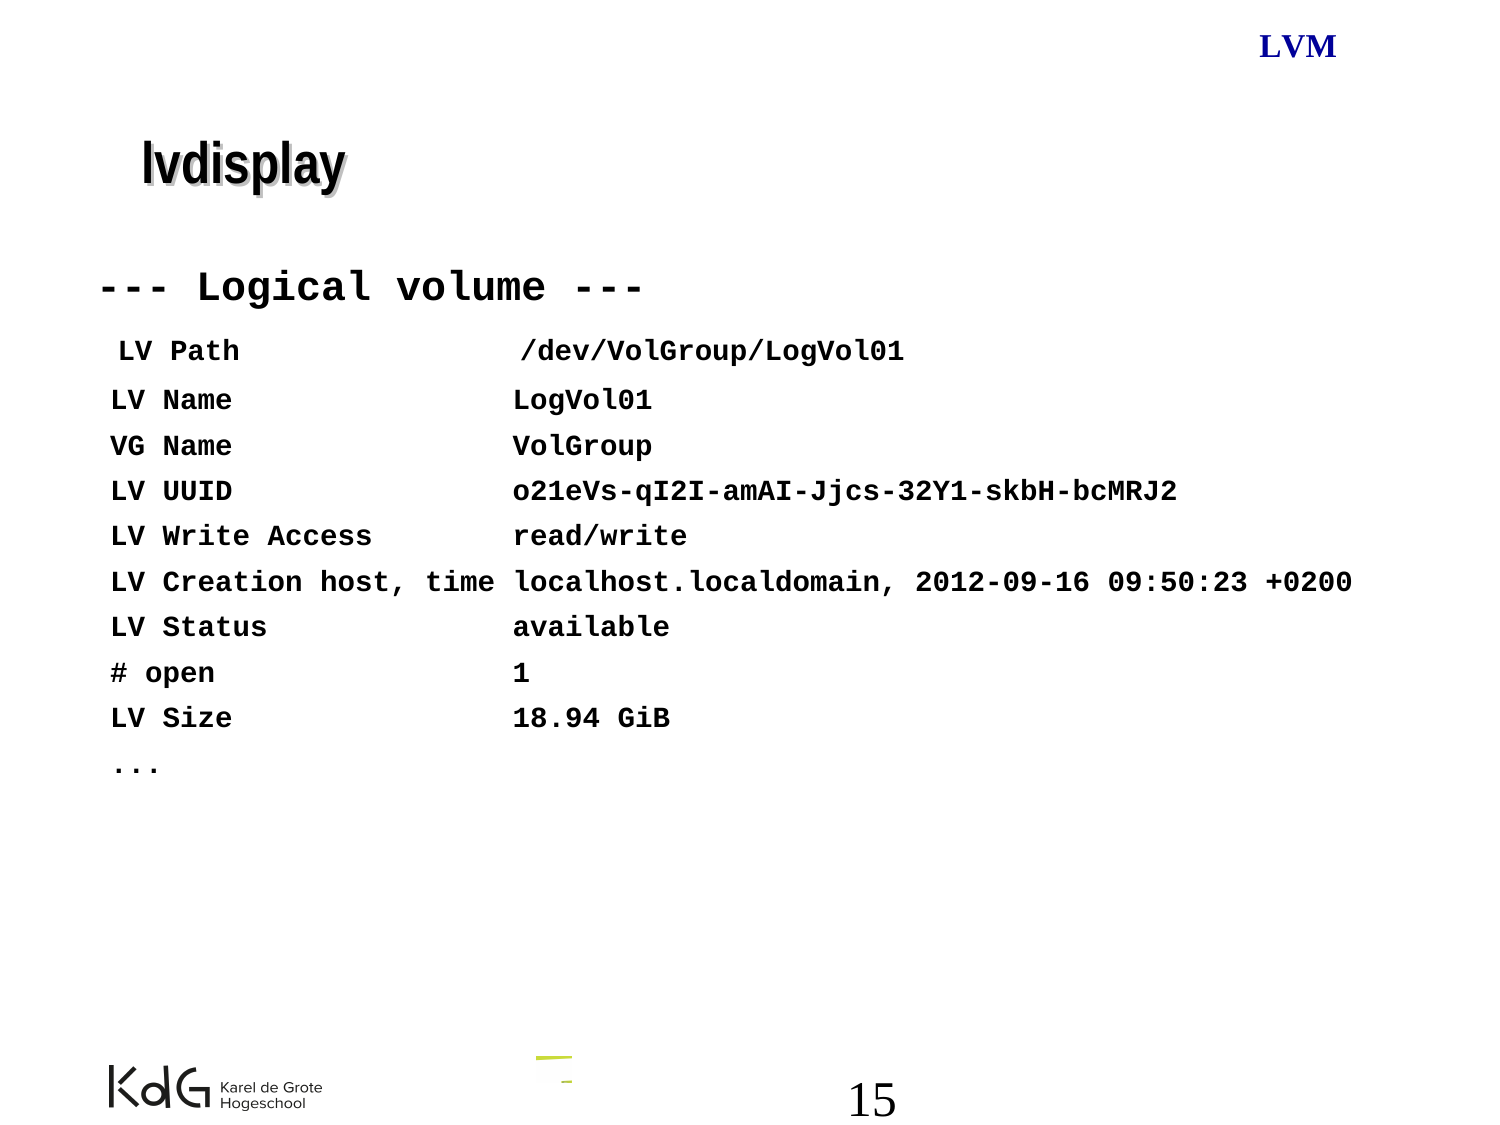

# lvdisplay
 --- Logical volume ---
 LV Path /dev/VolGroup/LogVol01
 LV Name LogVol01
 VG Name VolGroup
 LV UUID o21eVs-qI2I-amAI-Jjcs-32Y1-skbH-bcMRJ2
 LV Write Access read/write
 LV Creation host, time localhost.localdomain, 2012-09-16 09:50:23 +0200
 LV Status available
 # open 1
 LV Size 18.94 GiB
 ...